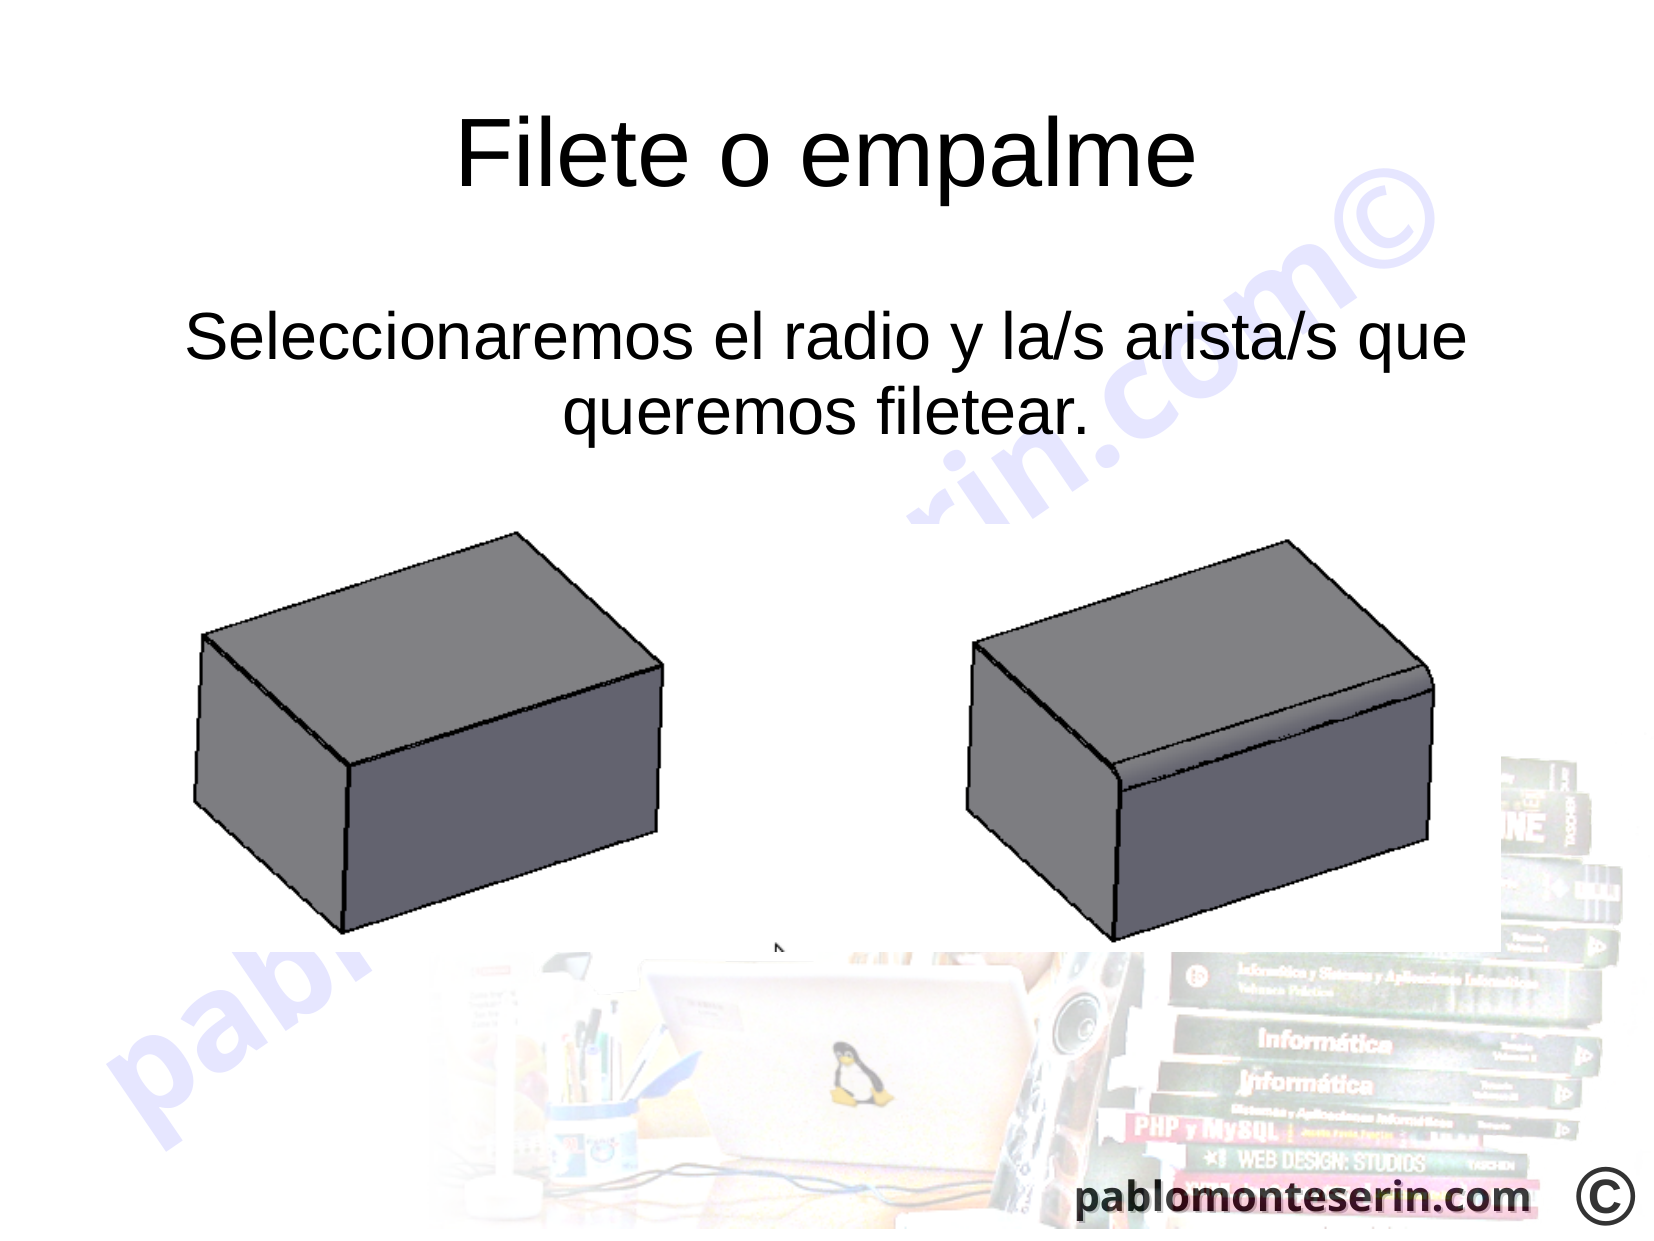

# Filete o empalme
Seleccionaremos el radio y la/s arista/s que queremos filetear.